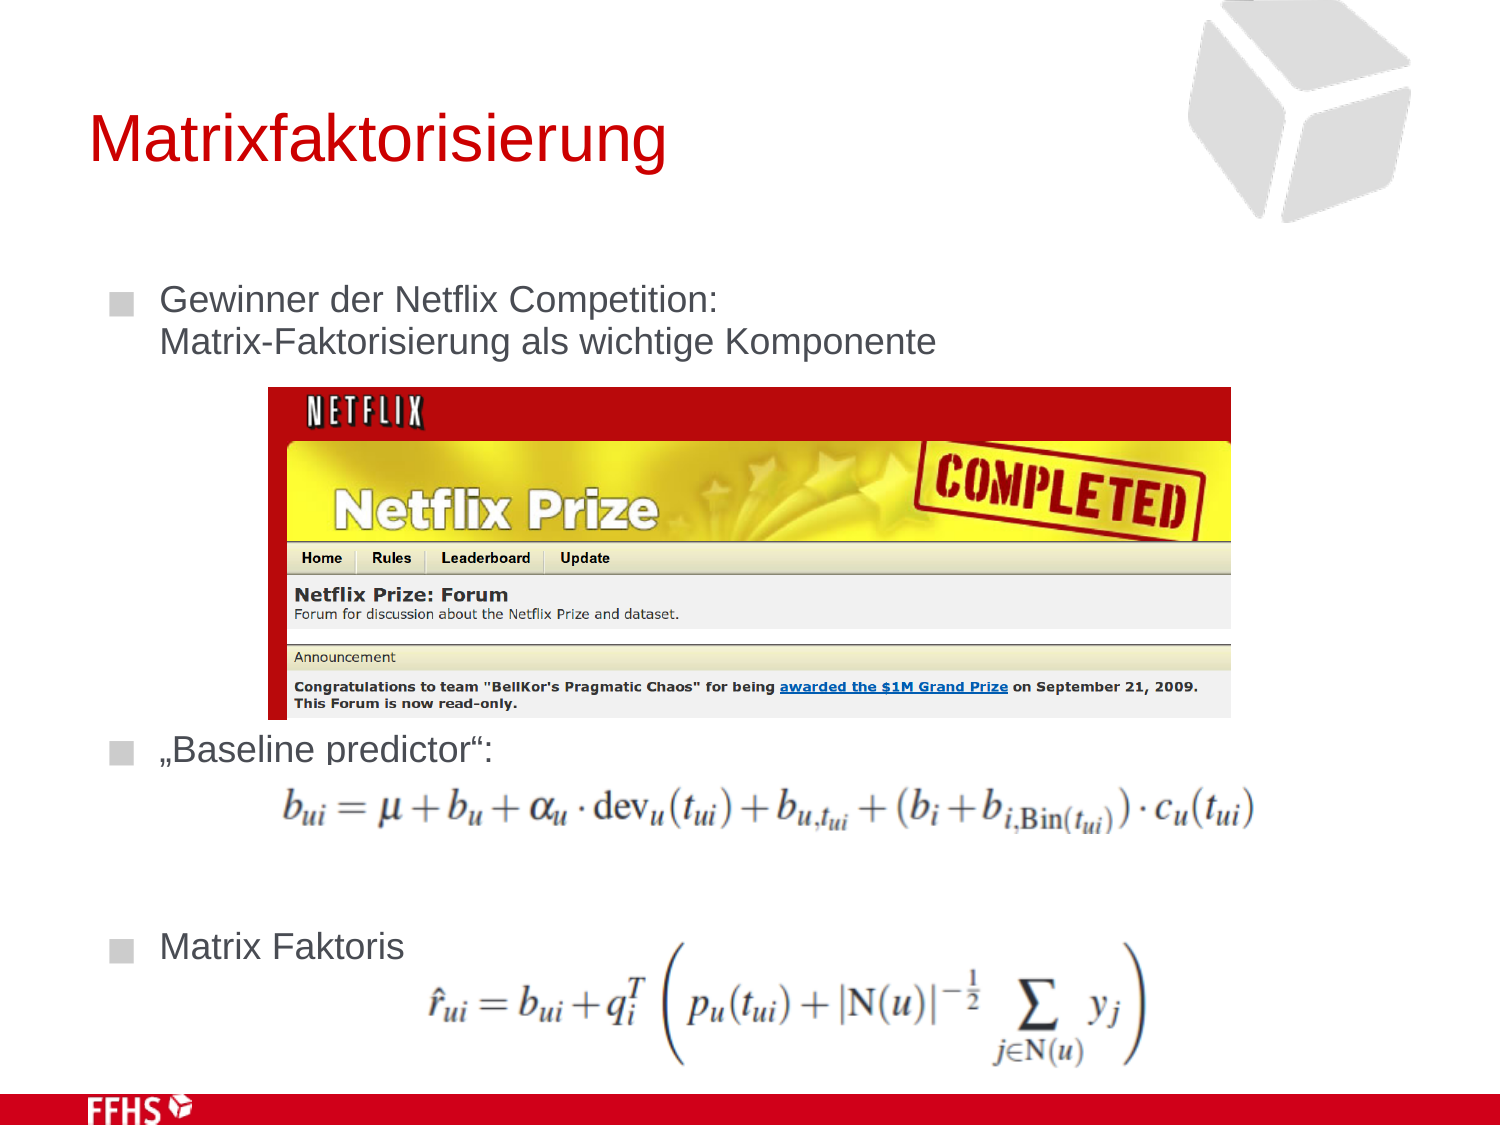

# Matrixfaktorisierung
Gewinner der Netflix Competition:
Matrix-Faktorisierung als wichtige Komponente
„Baseline predictor“:
Matrix Faktorisierung